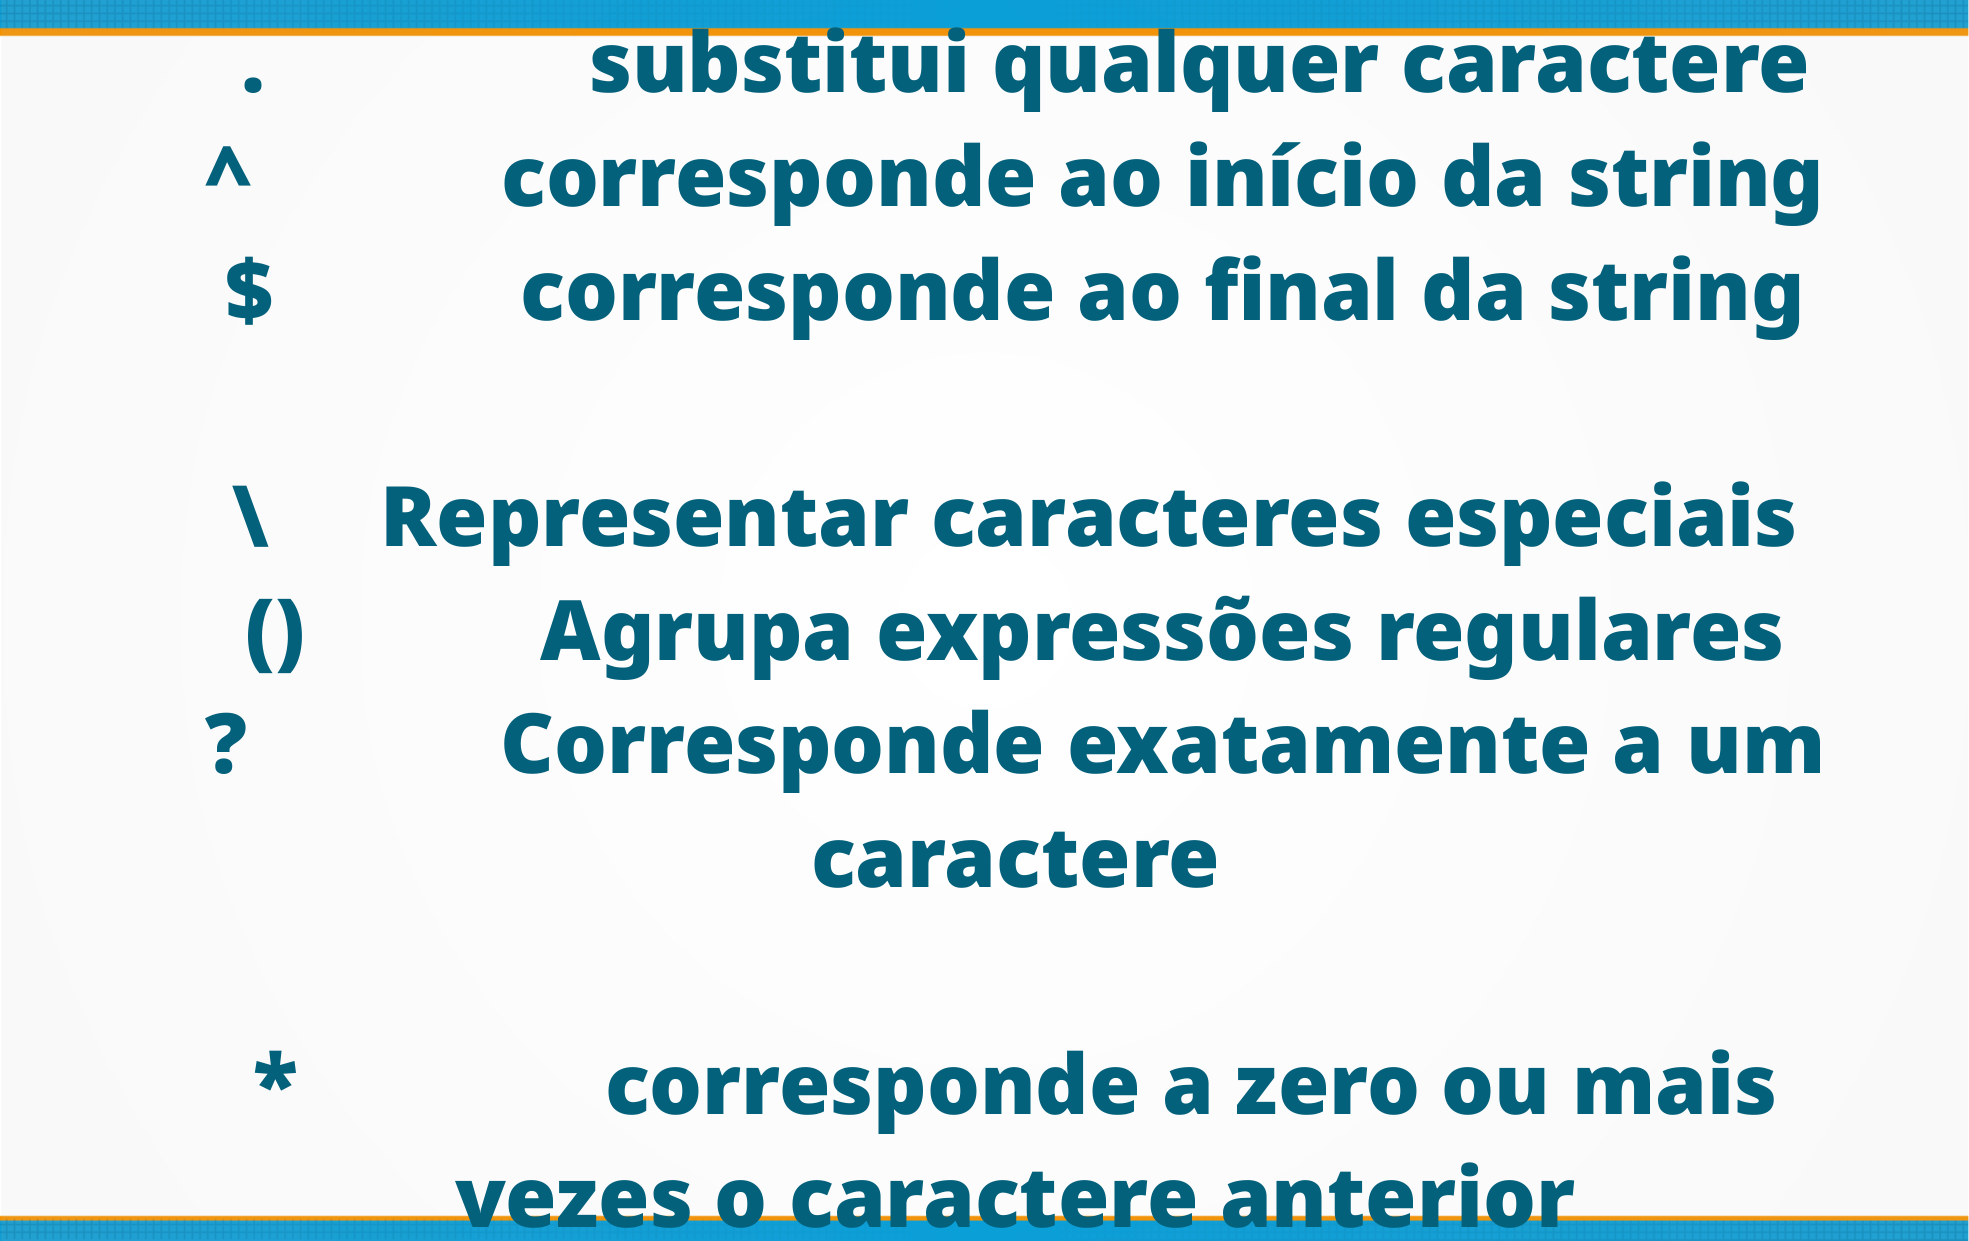

# .		 			substitui qualquer caractere
^	 			corresponde ao início da string
$				corresponde ao final da string
\		Representar caracteres especiais
()				Agrupa expressões regulares
?				Corresponde exatamente a um caractere
* 	 corresponde a zero ou mais vezes o caractere anterior